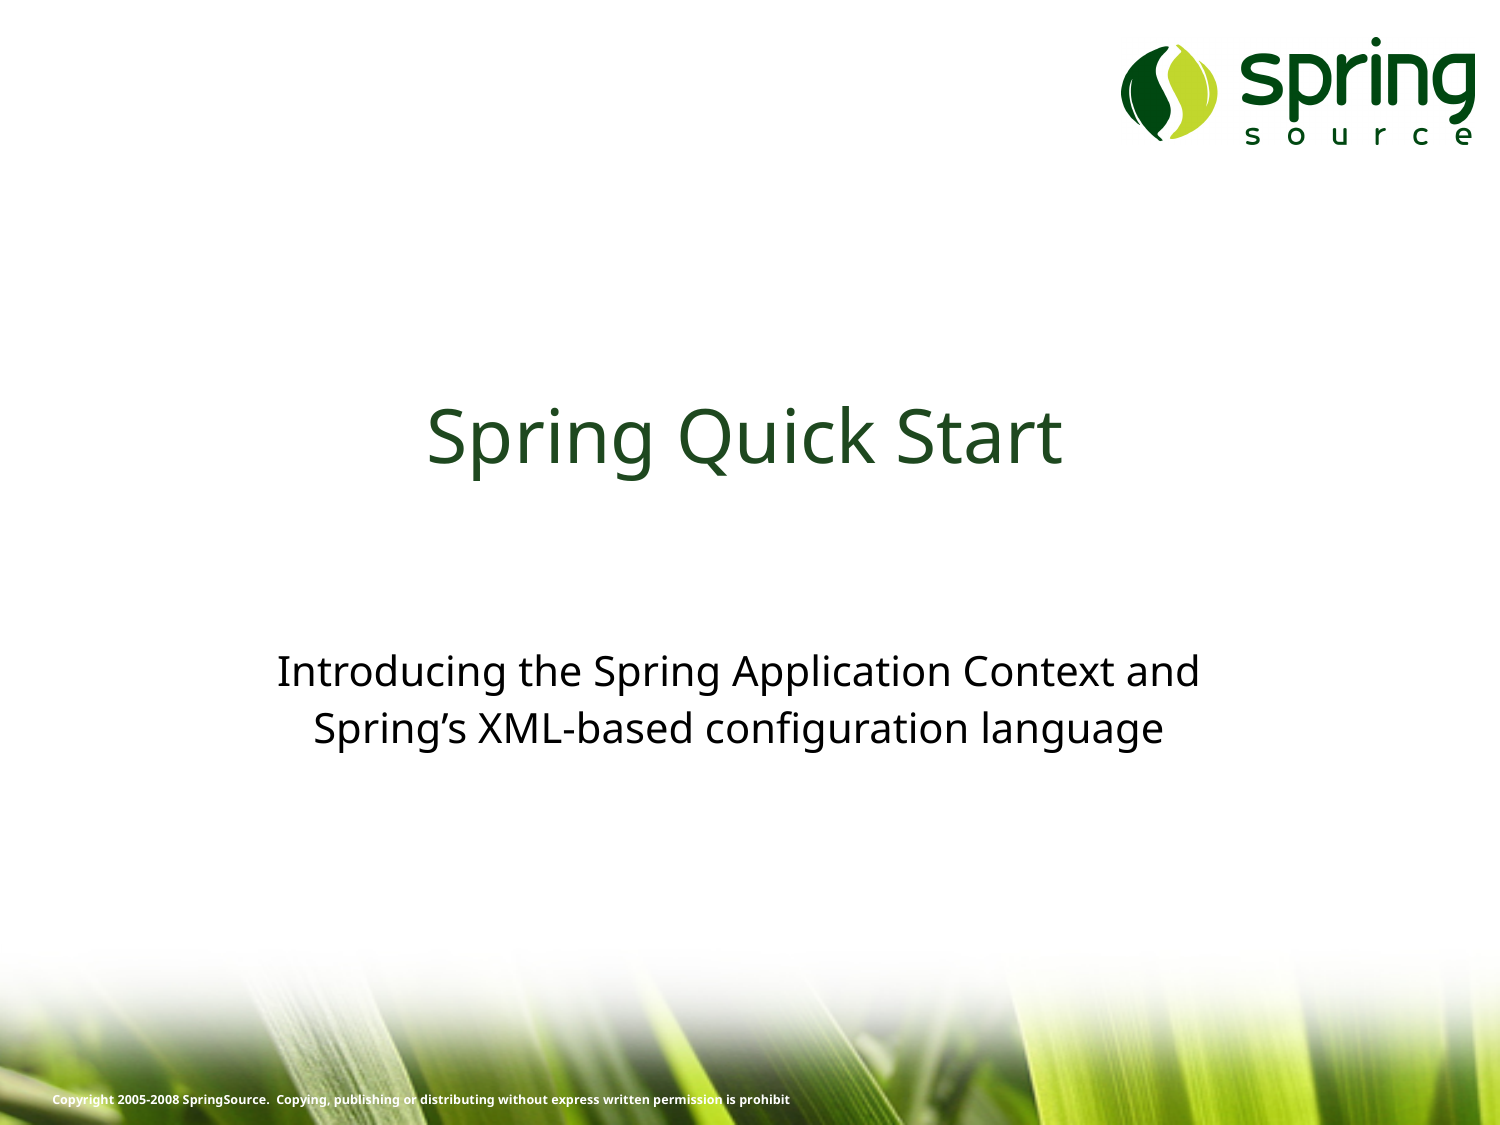

# Spring Quick Start
Introducing the Spring Application Context and Spring’s XML-based configuration language